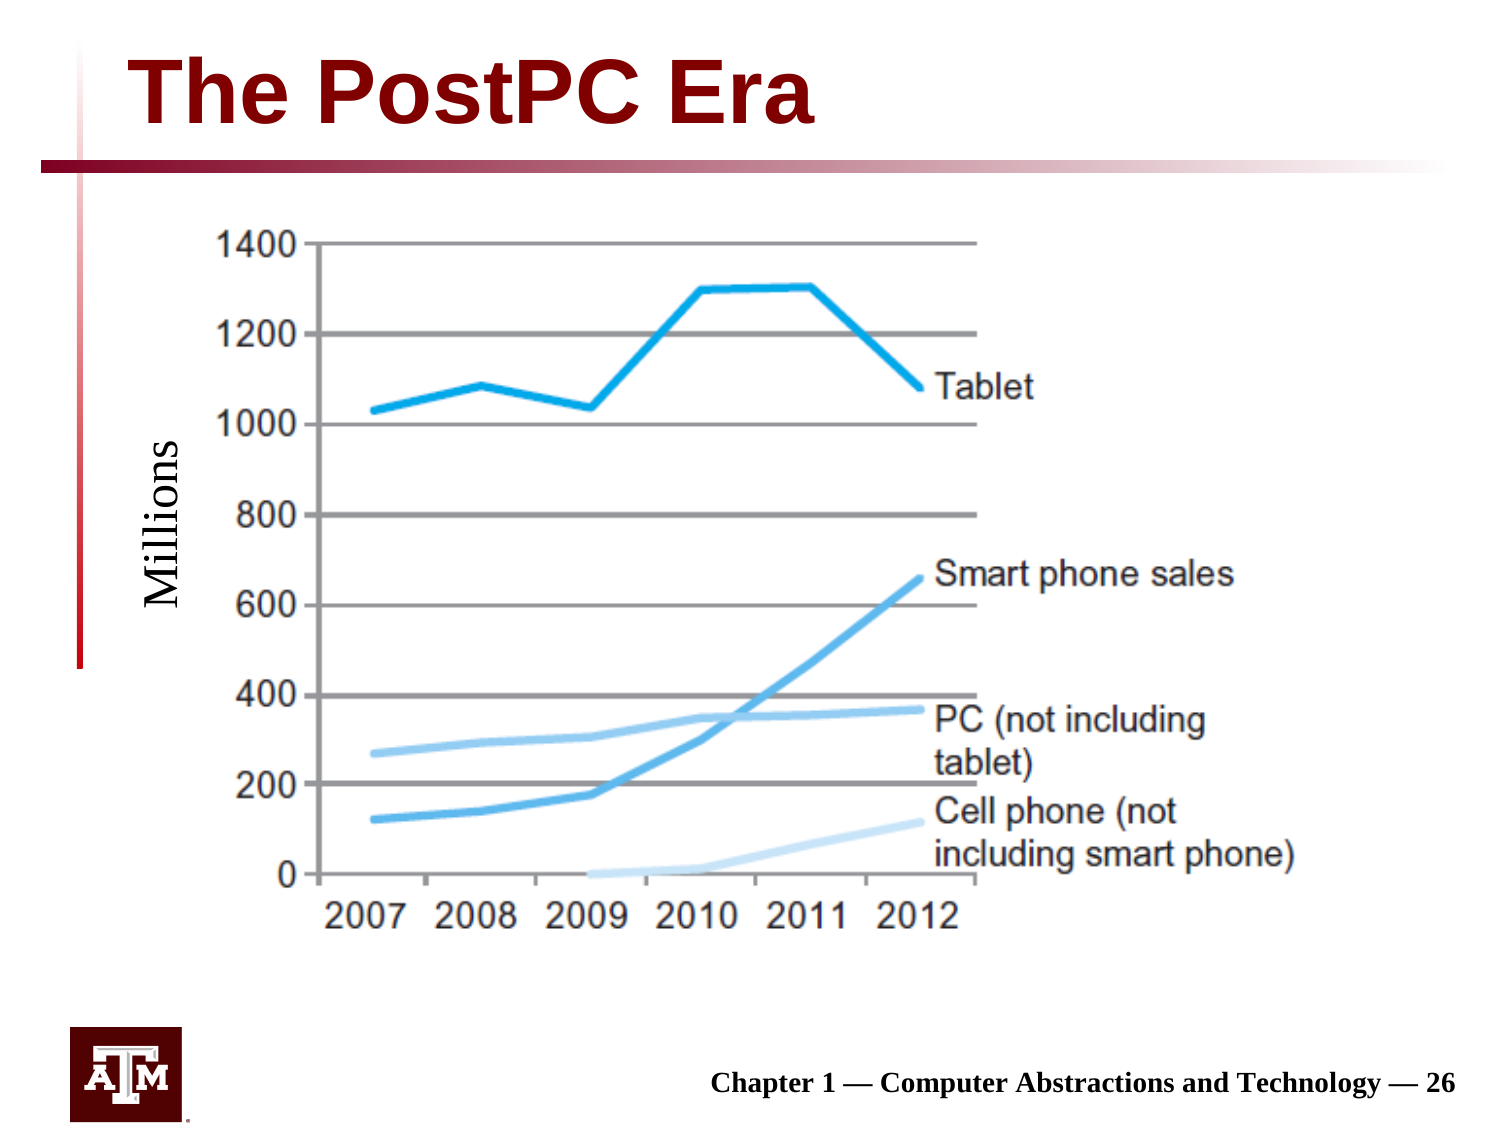

# The PostPC Era
Millions
Chapter 1 — Computer Abstractions and Technology —